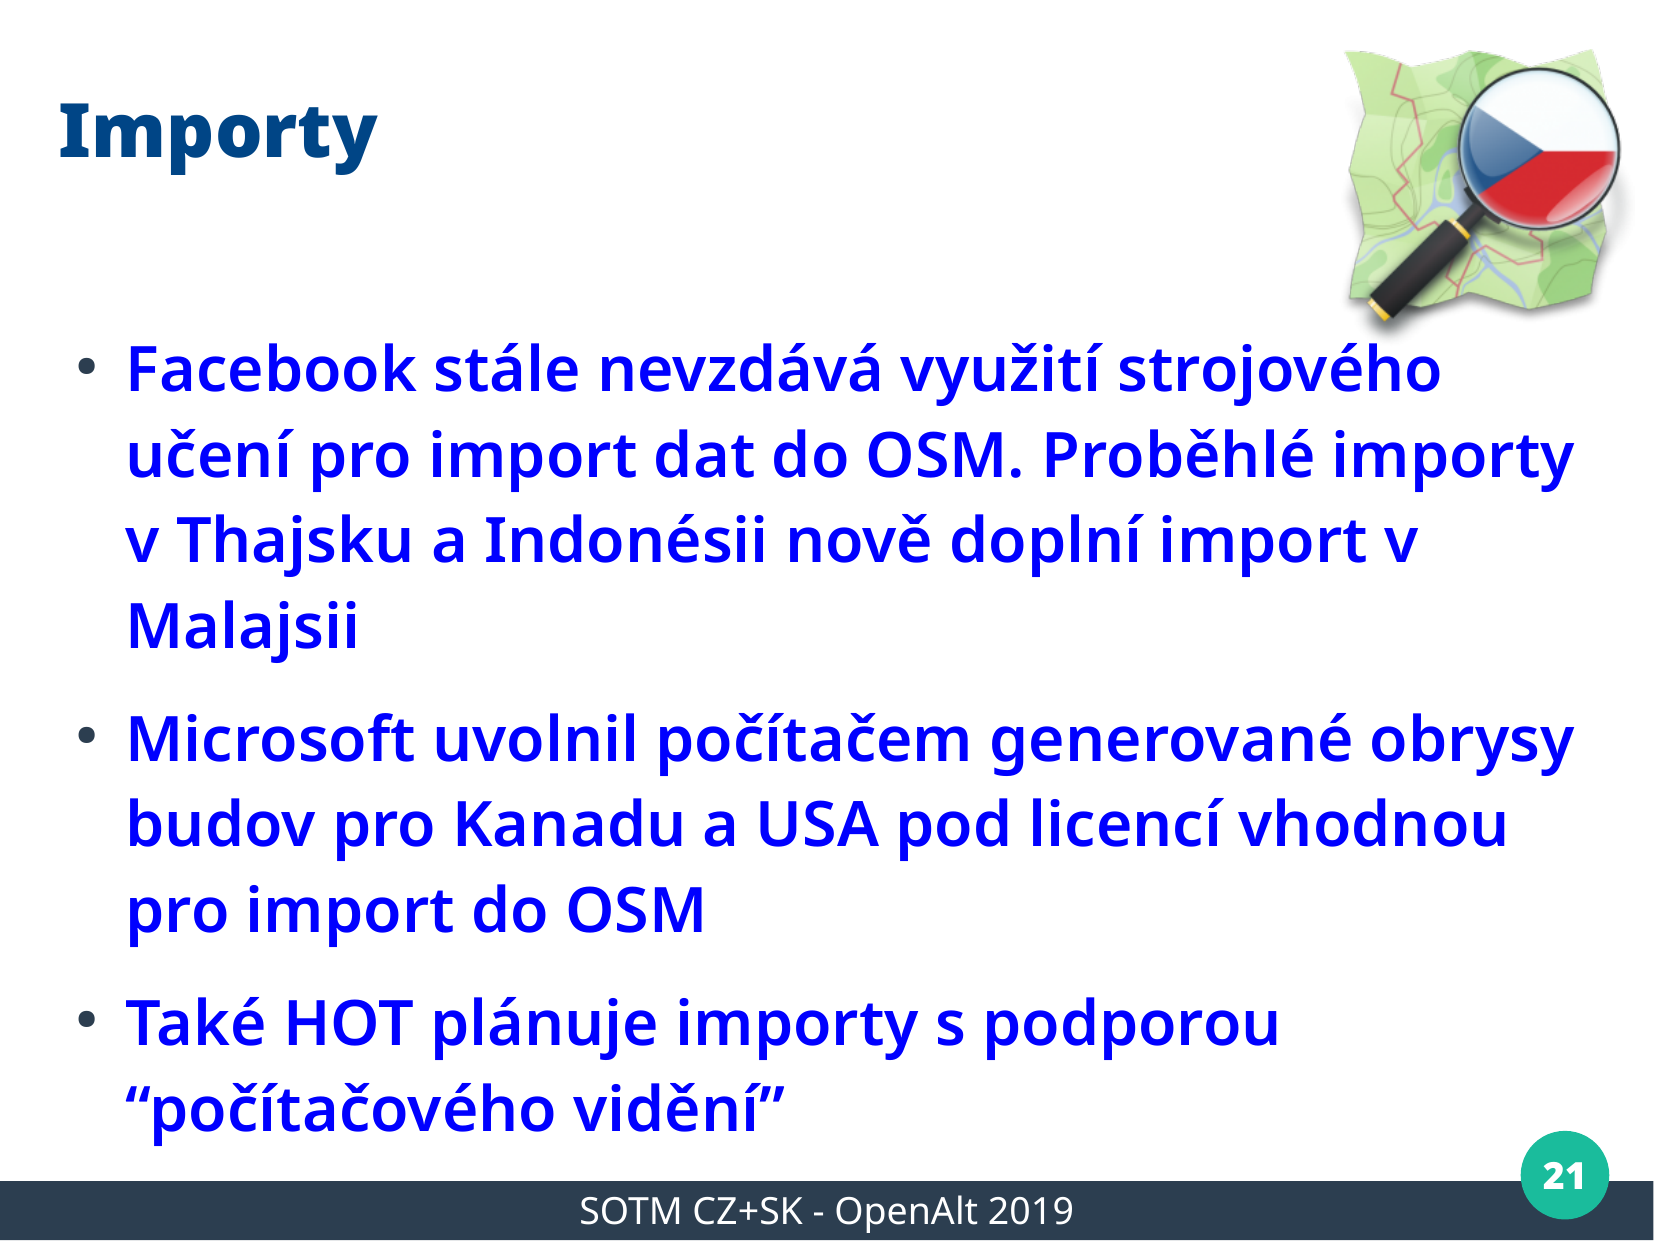

# Importy
Facebook stále nevzdává využití strojového učení pro import dat do OSM. Proběhlé importy v Thajsku a Indonésii nově doplní import v Malajsii
Microsoft uvolnil počítačem generované obrysy budov pro Kanadu a USA pod licencí vhodnou pro import do OSM
Také HOT plánuje importy s podporou “počítačového vidění”
21
SOTM CZ+SK - OpenAlt 2019